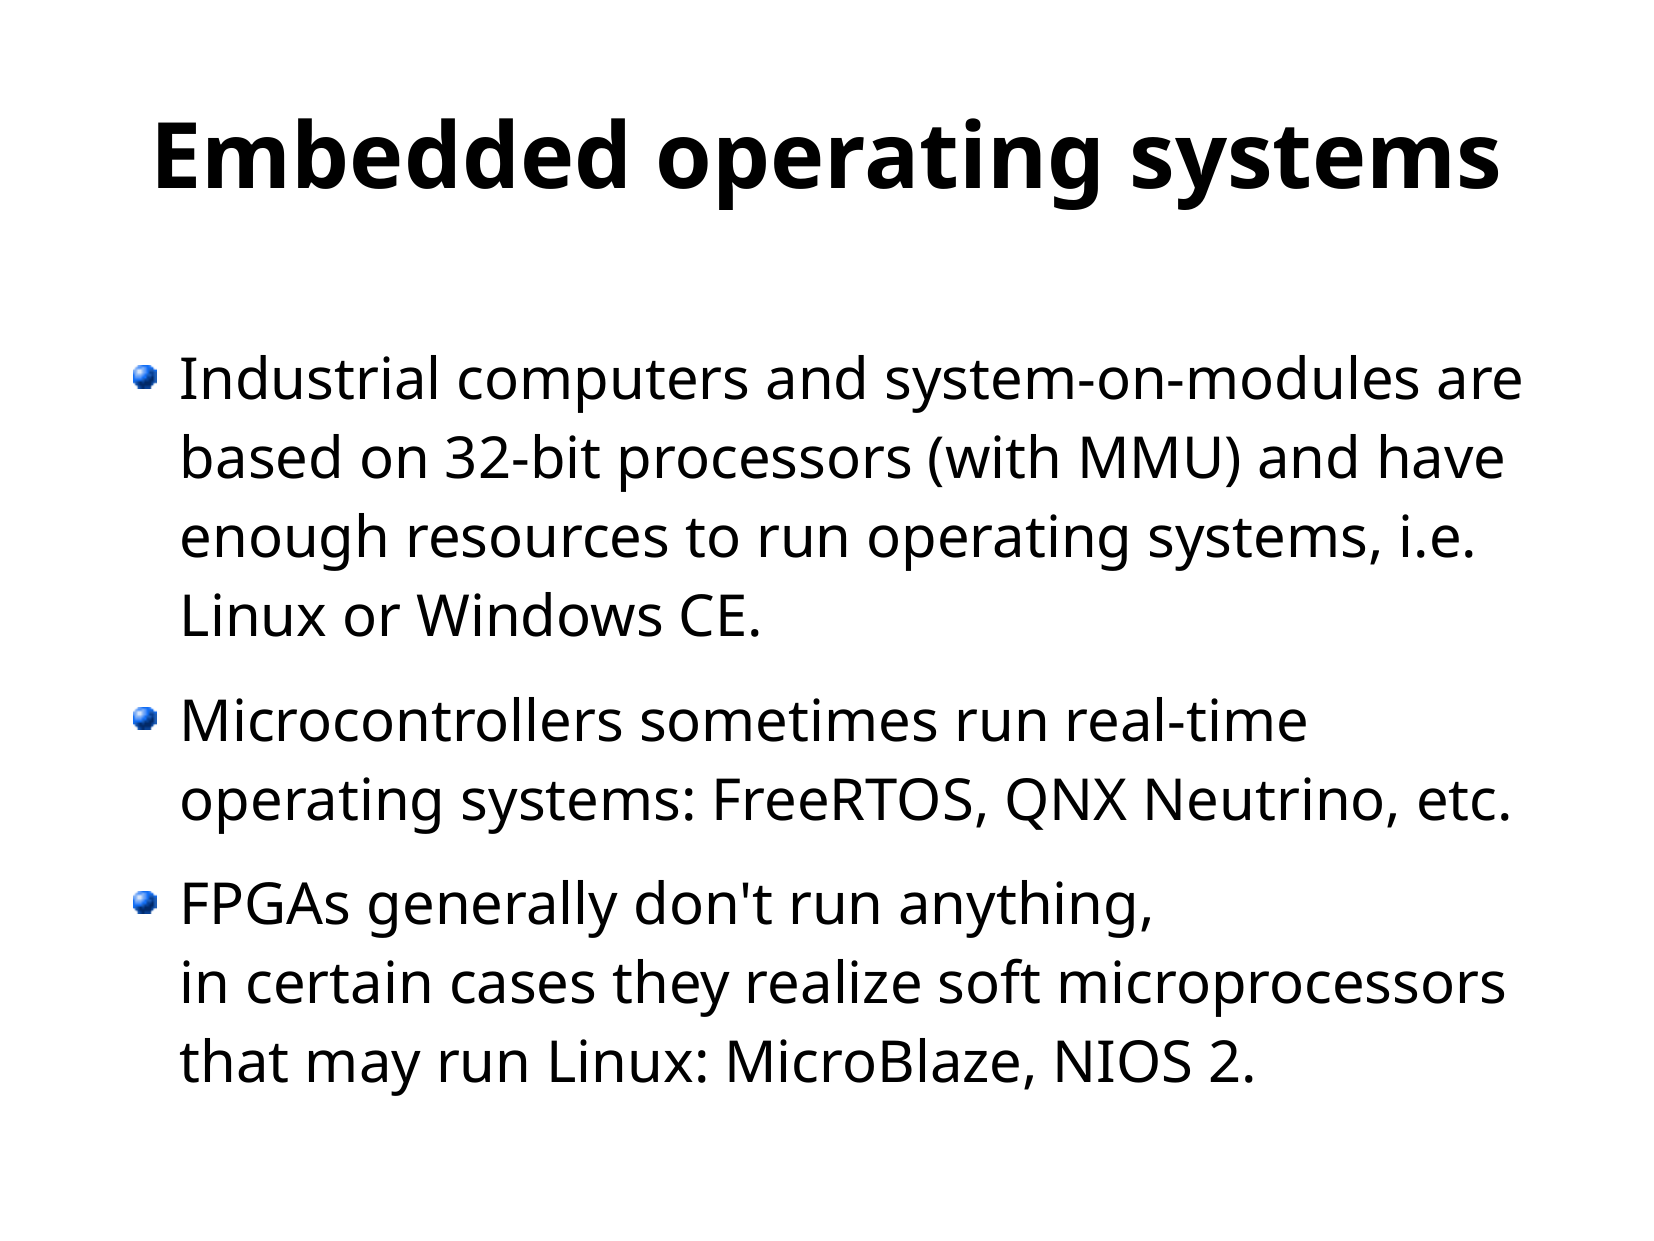

# Embedded operating systems
Industrial computers and system-on-modules are based on 32-bit processors (with MMU) and have enough resources to run operating systems, i.e. Linux or Windows CE.
Microcontrollers sometimes run real-time operating systems: FreeRTOS, QNX Neutrino, etc.
FPGAs generally don't run anything,
in certain cases they realize soft microprocessors that may run Linux: MicroBlaze, NIOS 2.